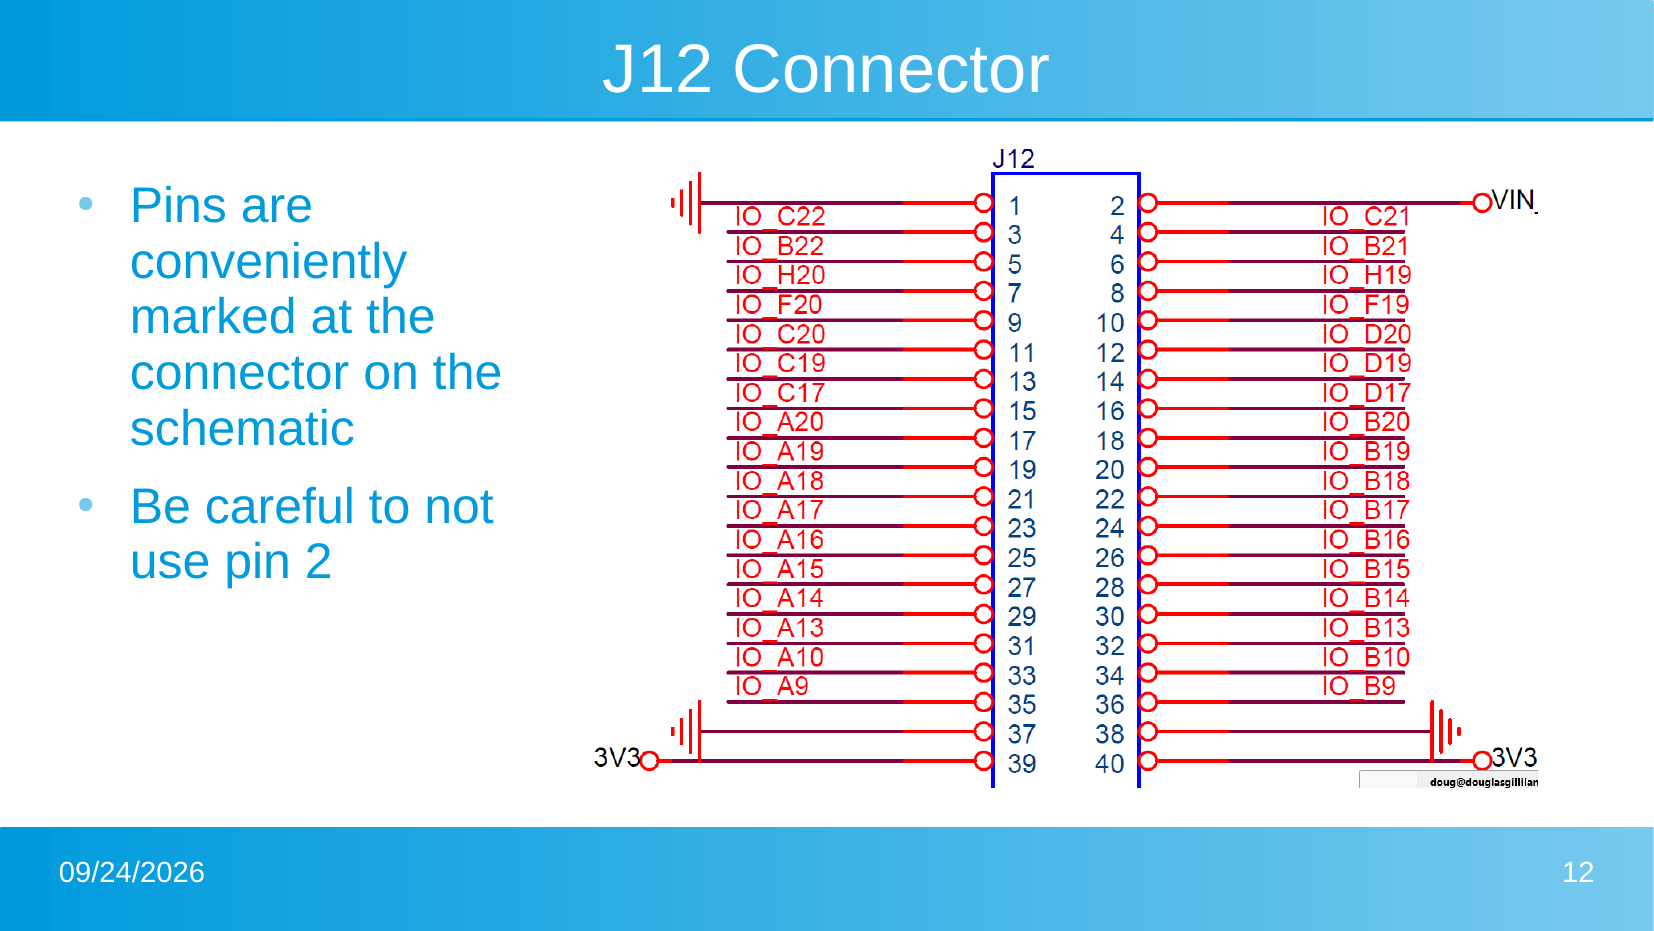

# J12 Connector
Pins are conveniently marked at the connector on the schematic
Be careful to not use pin 2
12